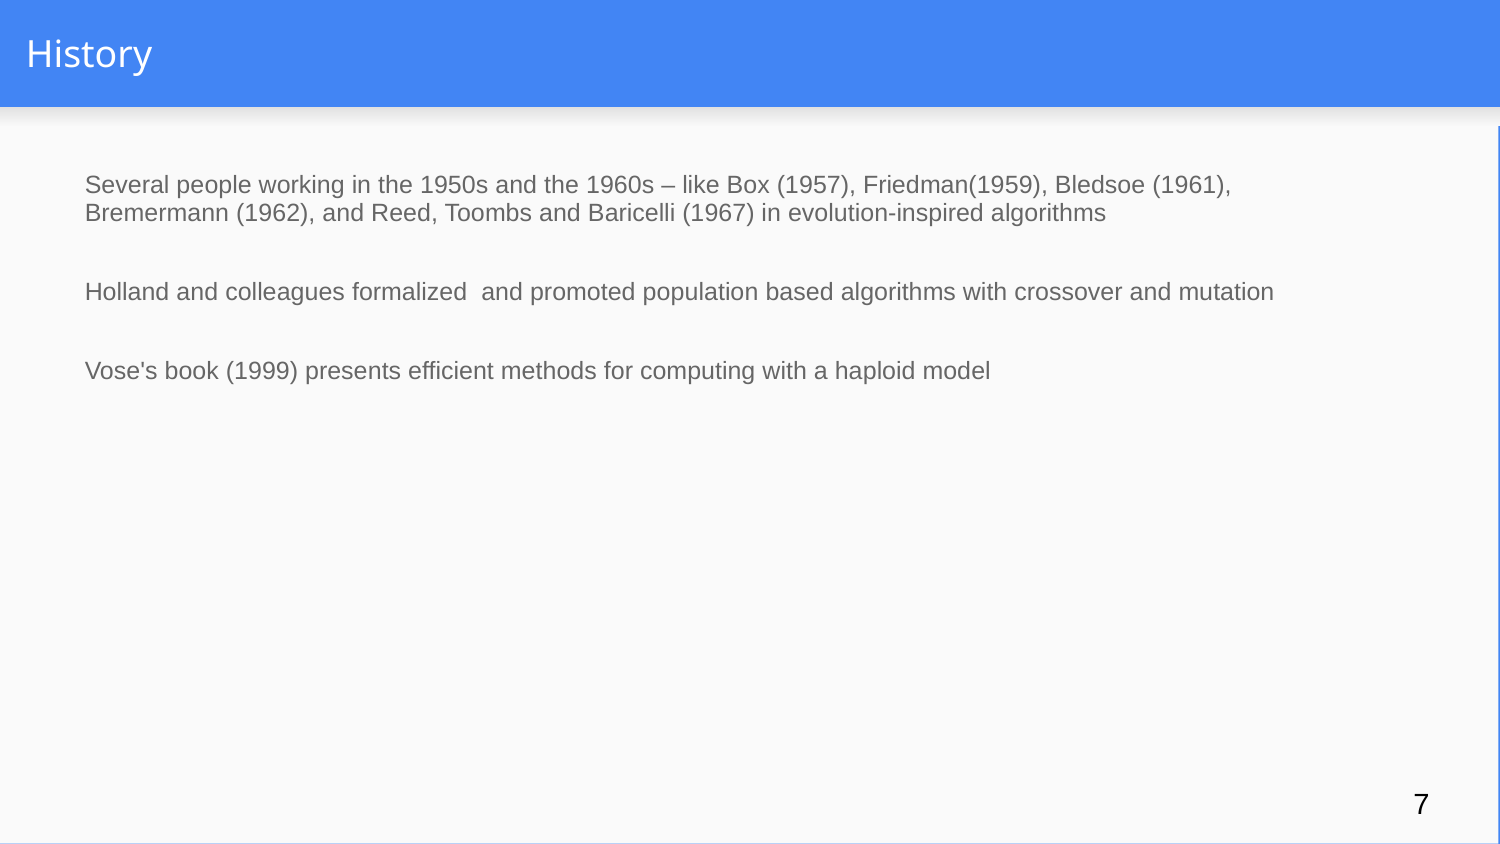

# History
Several people working in the 1950s and the 1960s – like Box (1957), Friedman(1959), Bledsoe (1961), Bremermann (1962), and Reed, Toombs and Baricelli (1967) in evolution-inspired algorithms
Holland and colleagues formalized and promoted population based algorithms with crossover and mutation
Vose's book (1999) presents efficient methods for computing with a haploid model
7